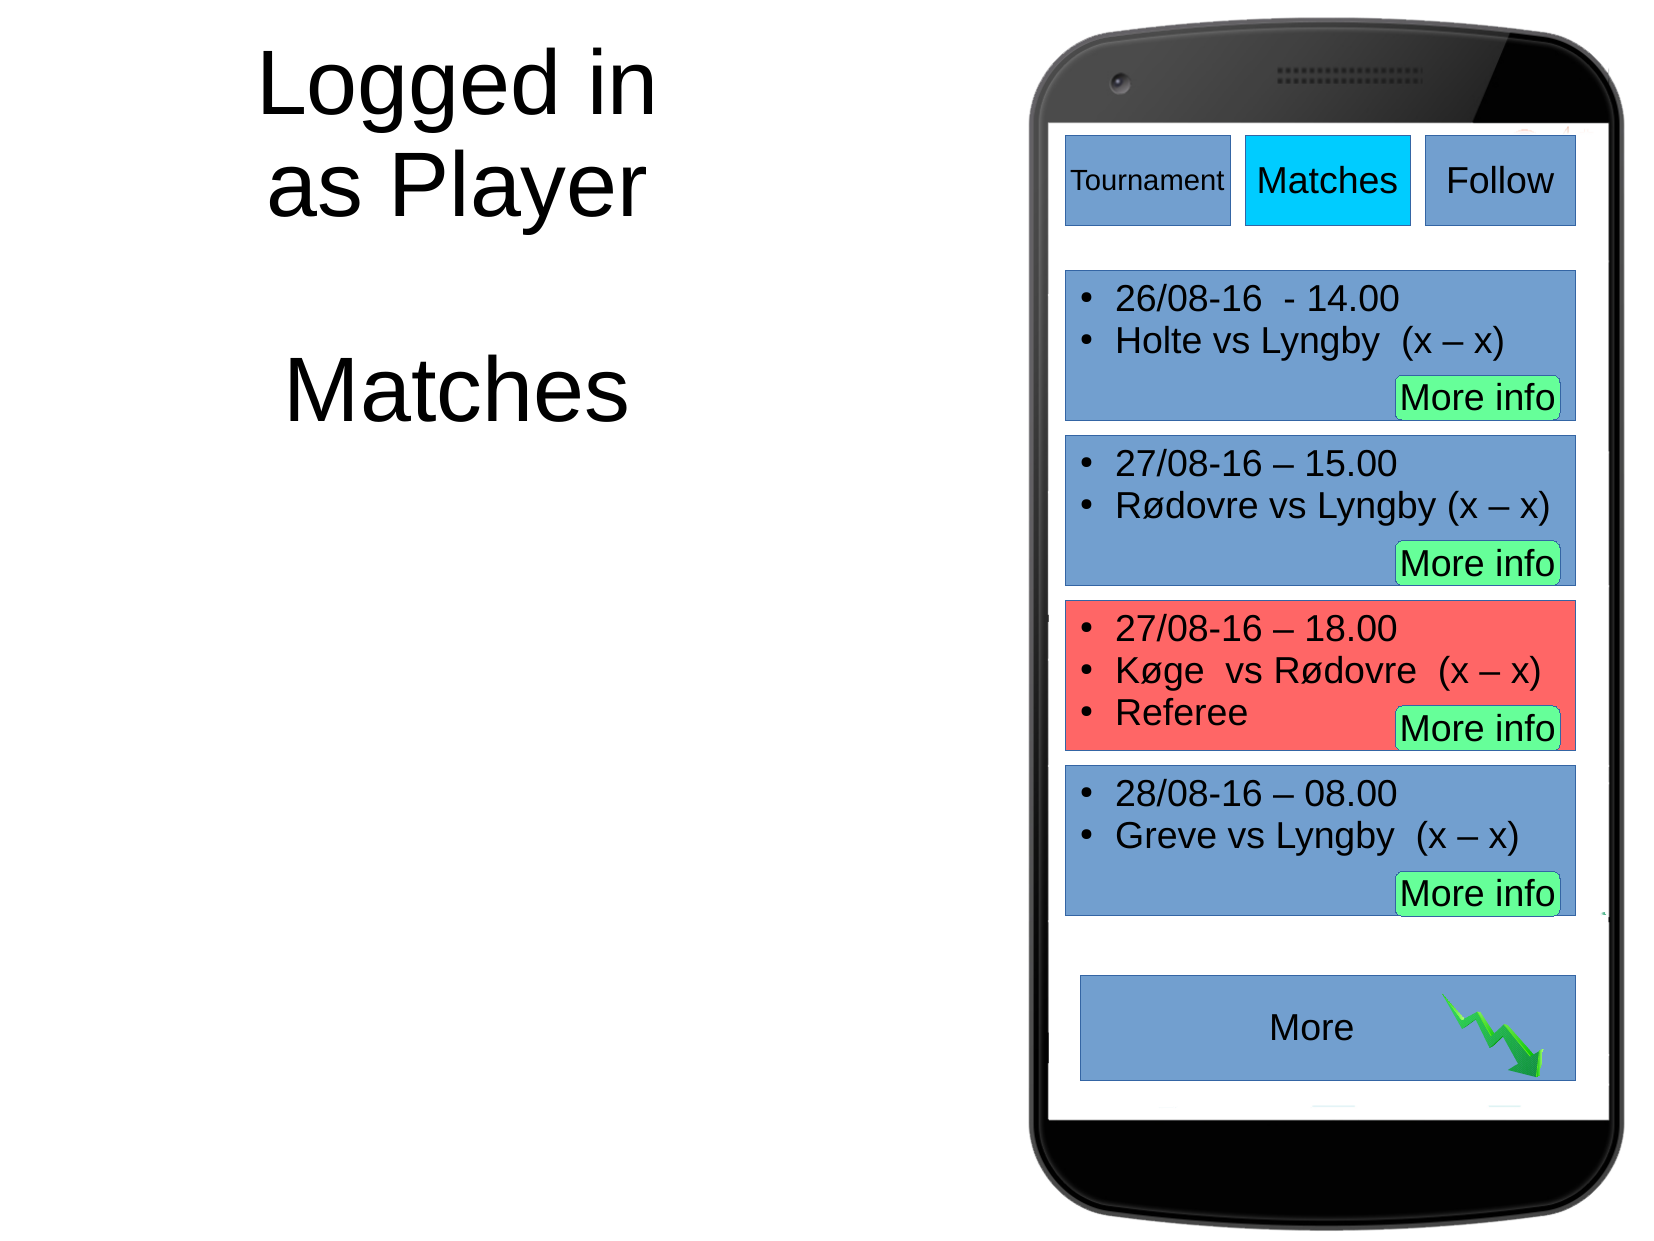

# Logged in as Player Matches
Tournament
Matches
Follow
26/08-16 - 14.00
Holte vs Lyngby (x – x)
More info
27/08-16 – 15.00
Rødovre vs Lyngby (x – x)
More info
27/08-16 – 18.00
Køge vs Rødovre (x – x)
Referee
More info
28/08-16 – 08.00
Greve vs Lyngby (x – x)
More info
More